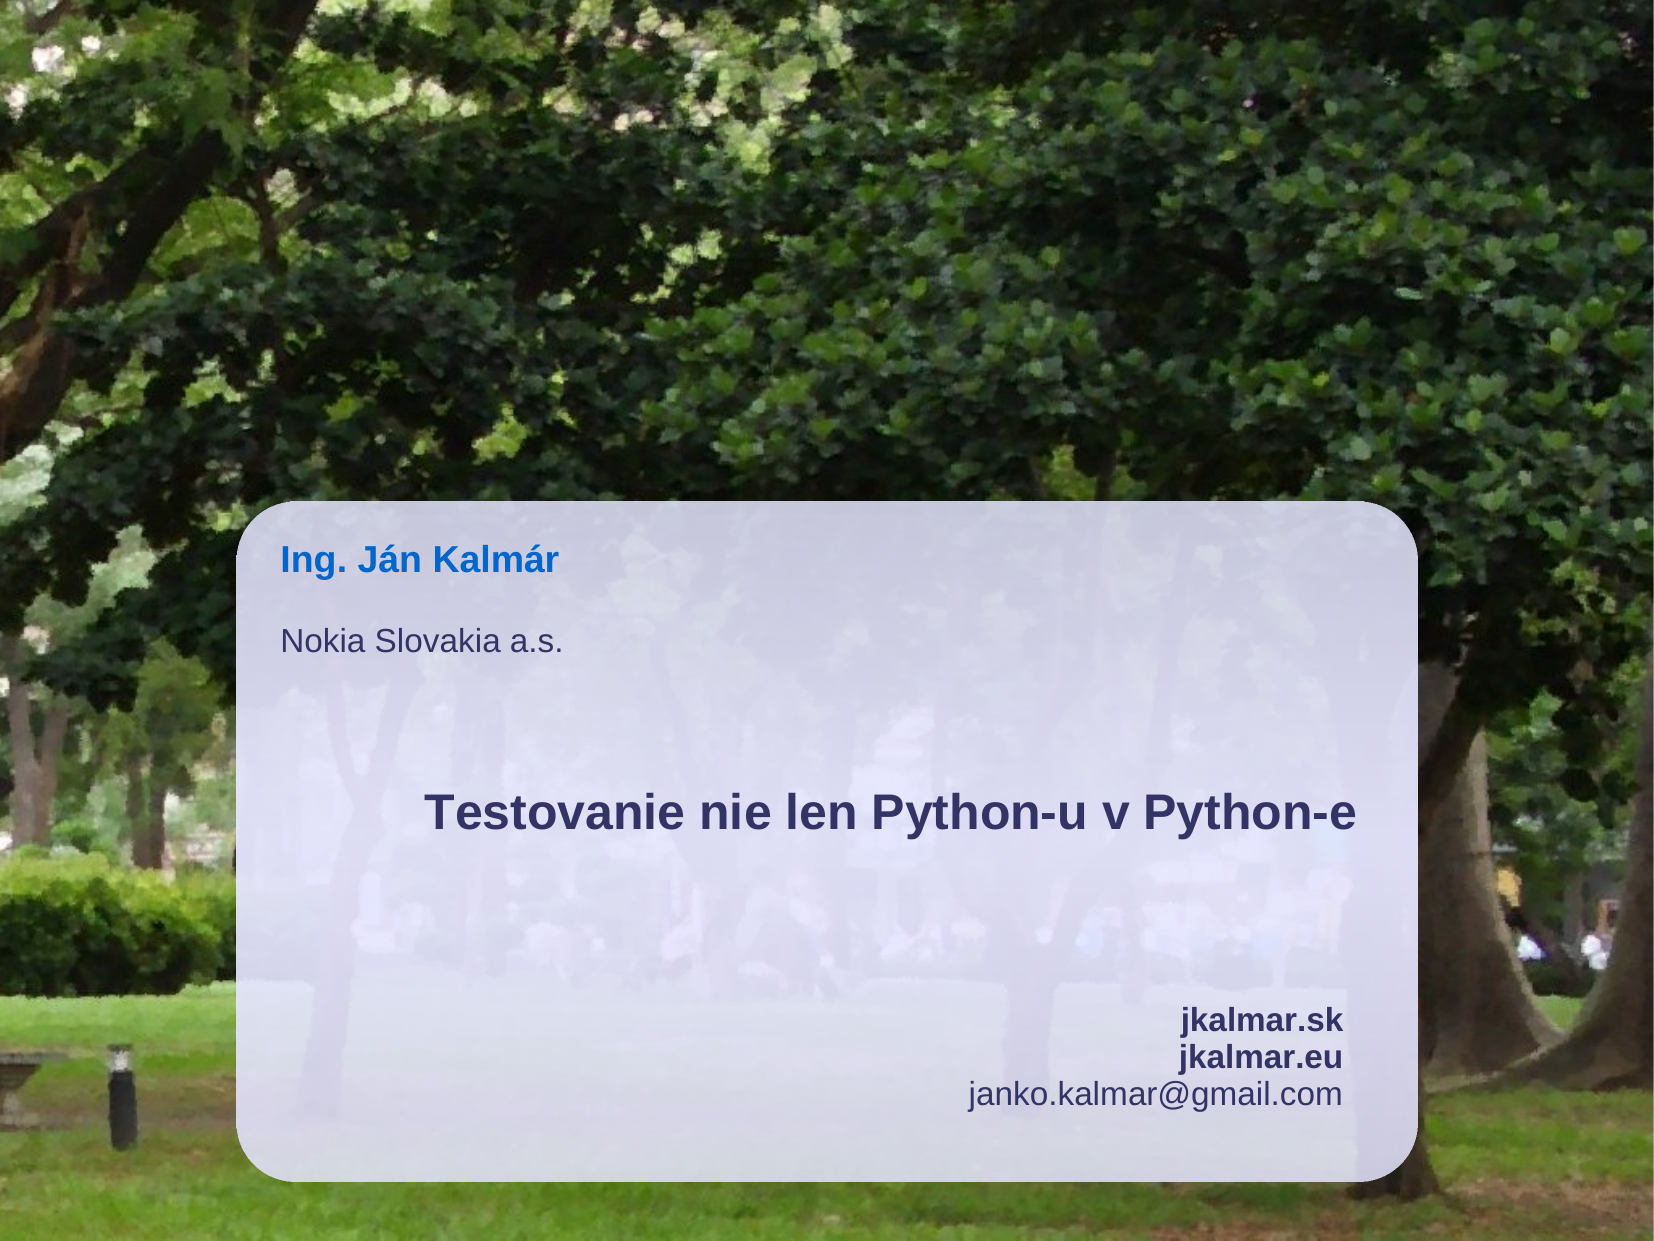

# Testovanie nie len Python-u v Python-e